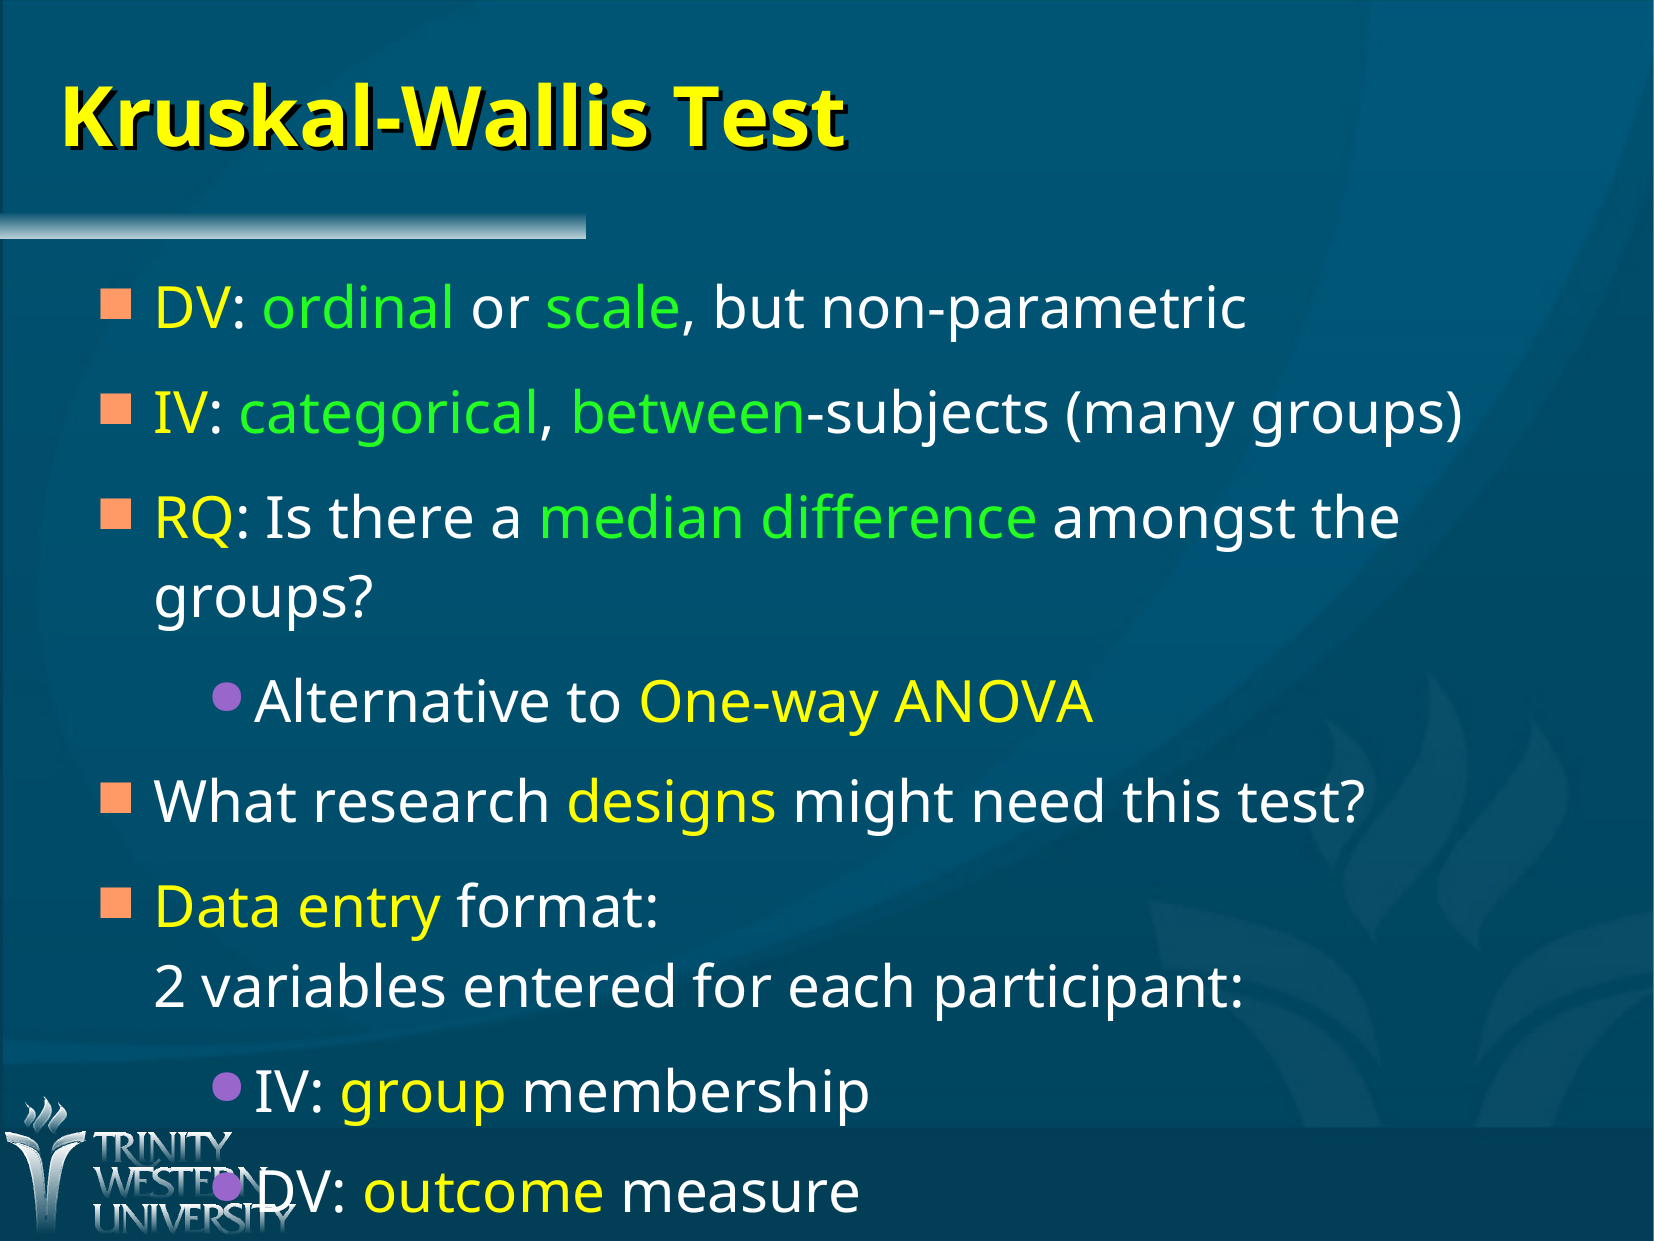

# Kruskal-Wallis Test
DV: ordinal or scale, but non-parametric
IV: categorical, between-subjects (many groups)
RQ: Is there a median difference amongst the groups?
Alternative to One-way ANOVA
What research designs might need this test?
Data entry format:
2 variables entered for each participant:
IV: group membership
DV: outcome measure